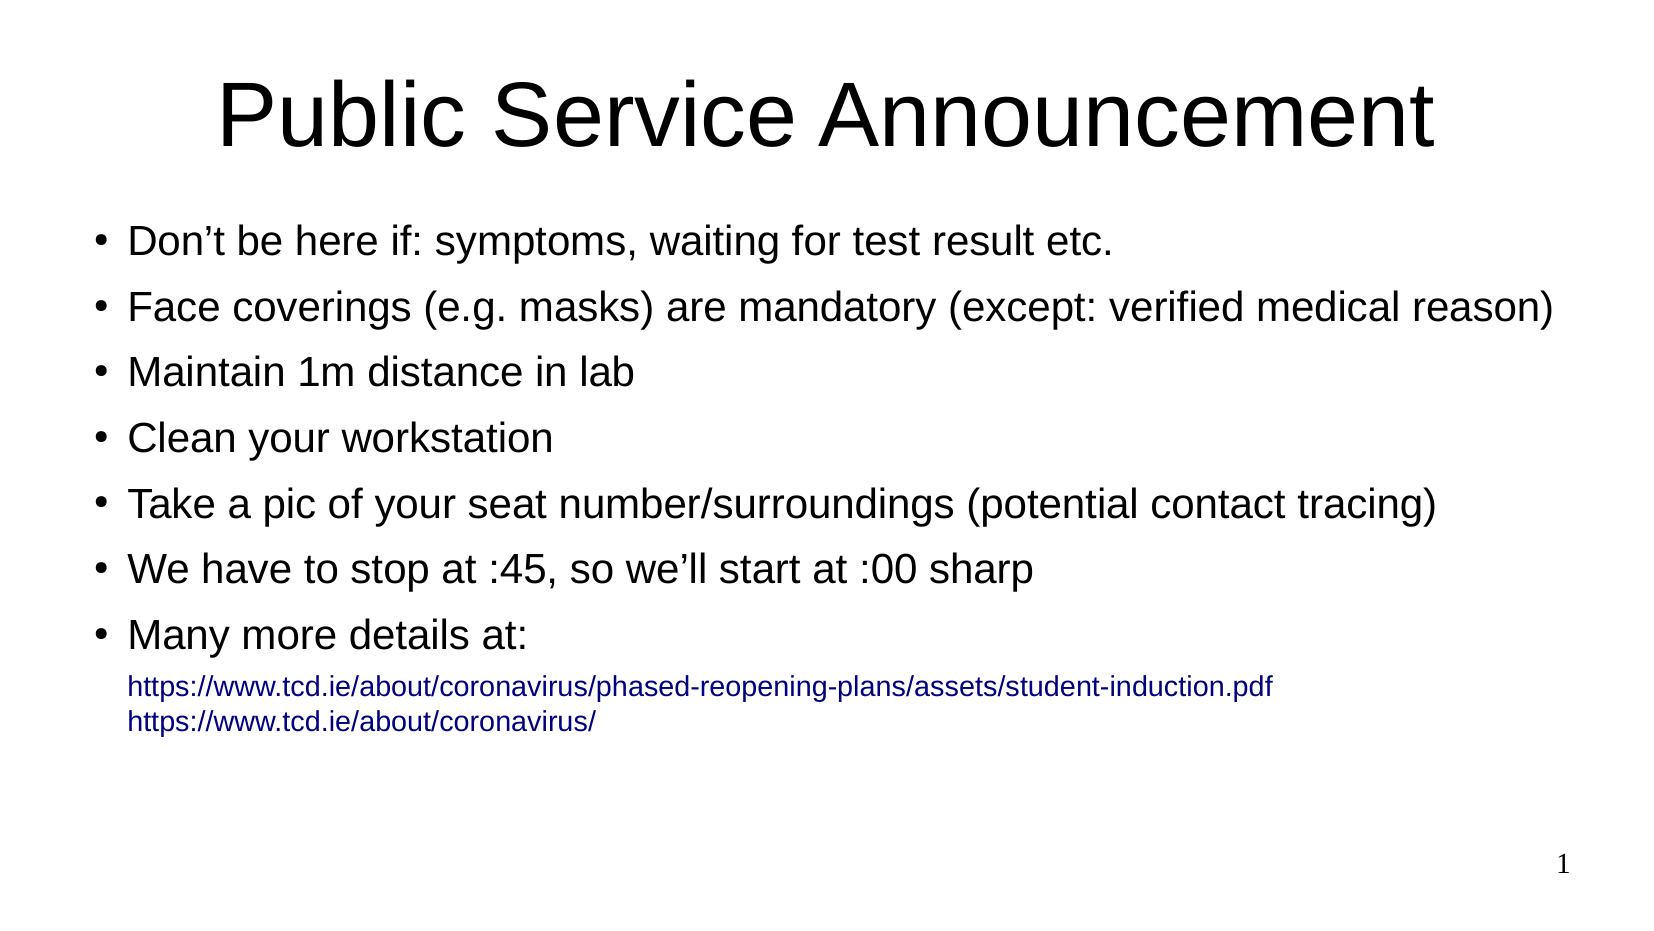

# Public Service Announcement
Don’t be here if: symptoms, waiting for test result etc.
Face coverings (e.g. masks) are mandatory (except: verified medical reason)
Maintain 1m distance in lab
Clean your workstation
Take a pic of your seat number/surroundings (potential contact tracing)
We have to stop at :45, so we’ll start at :00 sharp
Many more details at: https://www.tcd.ie/about/coronavirus/phased-reopening-plans/assets/student-induction.pdf
https://www.tcd.ie/about/coronavirus/
1